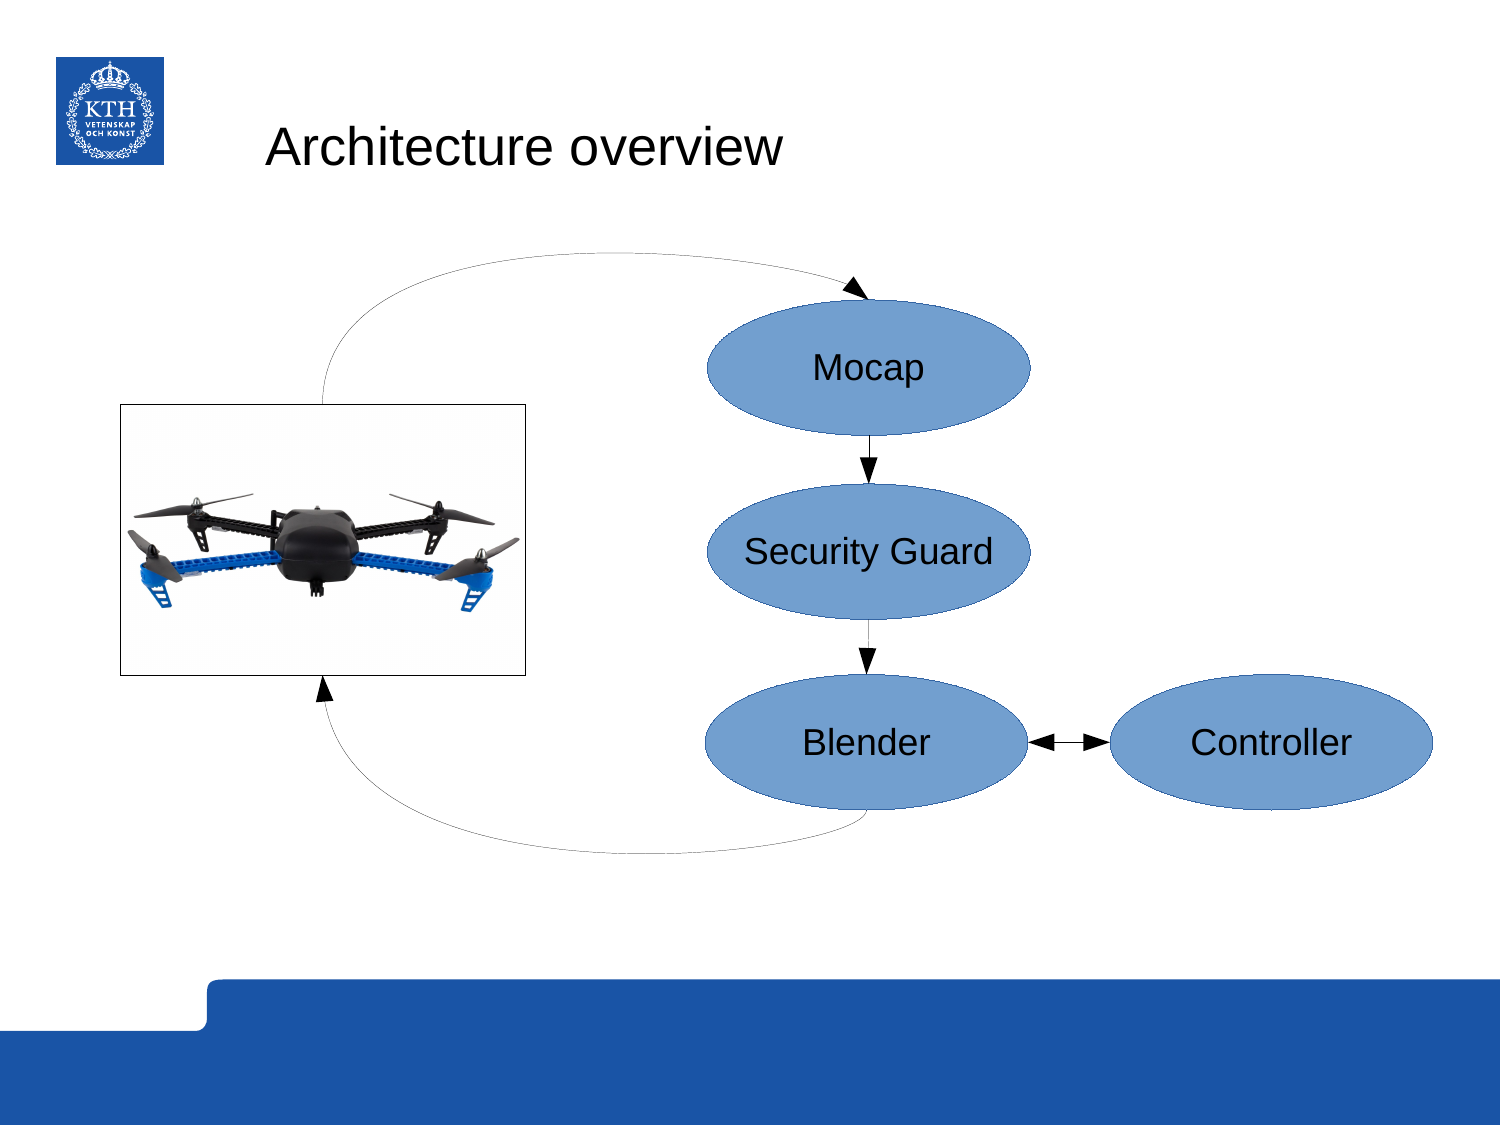

# Architecture overview
Mocap
Security Guard
Blender
Controller